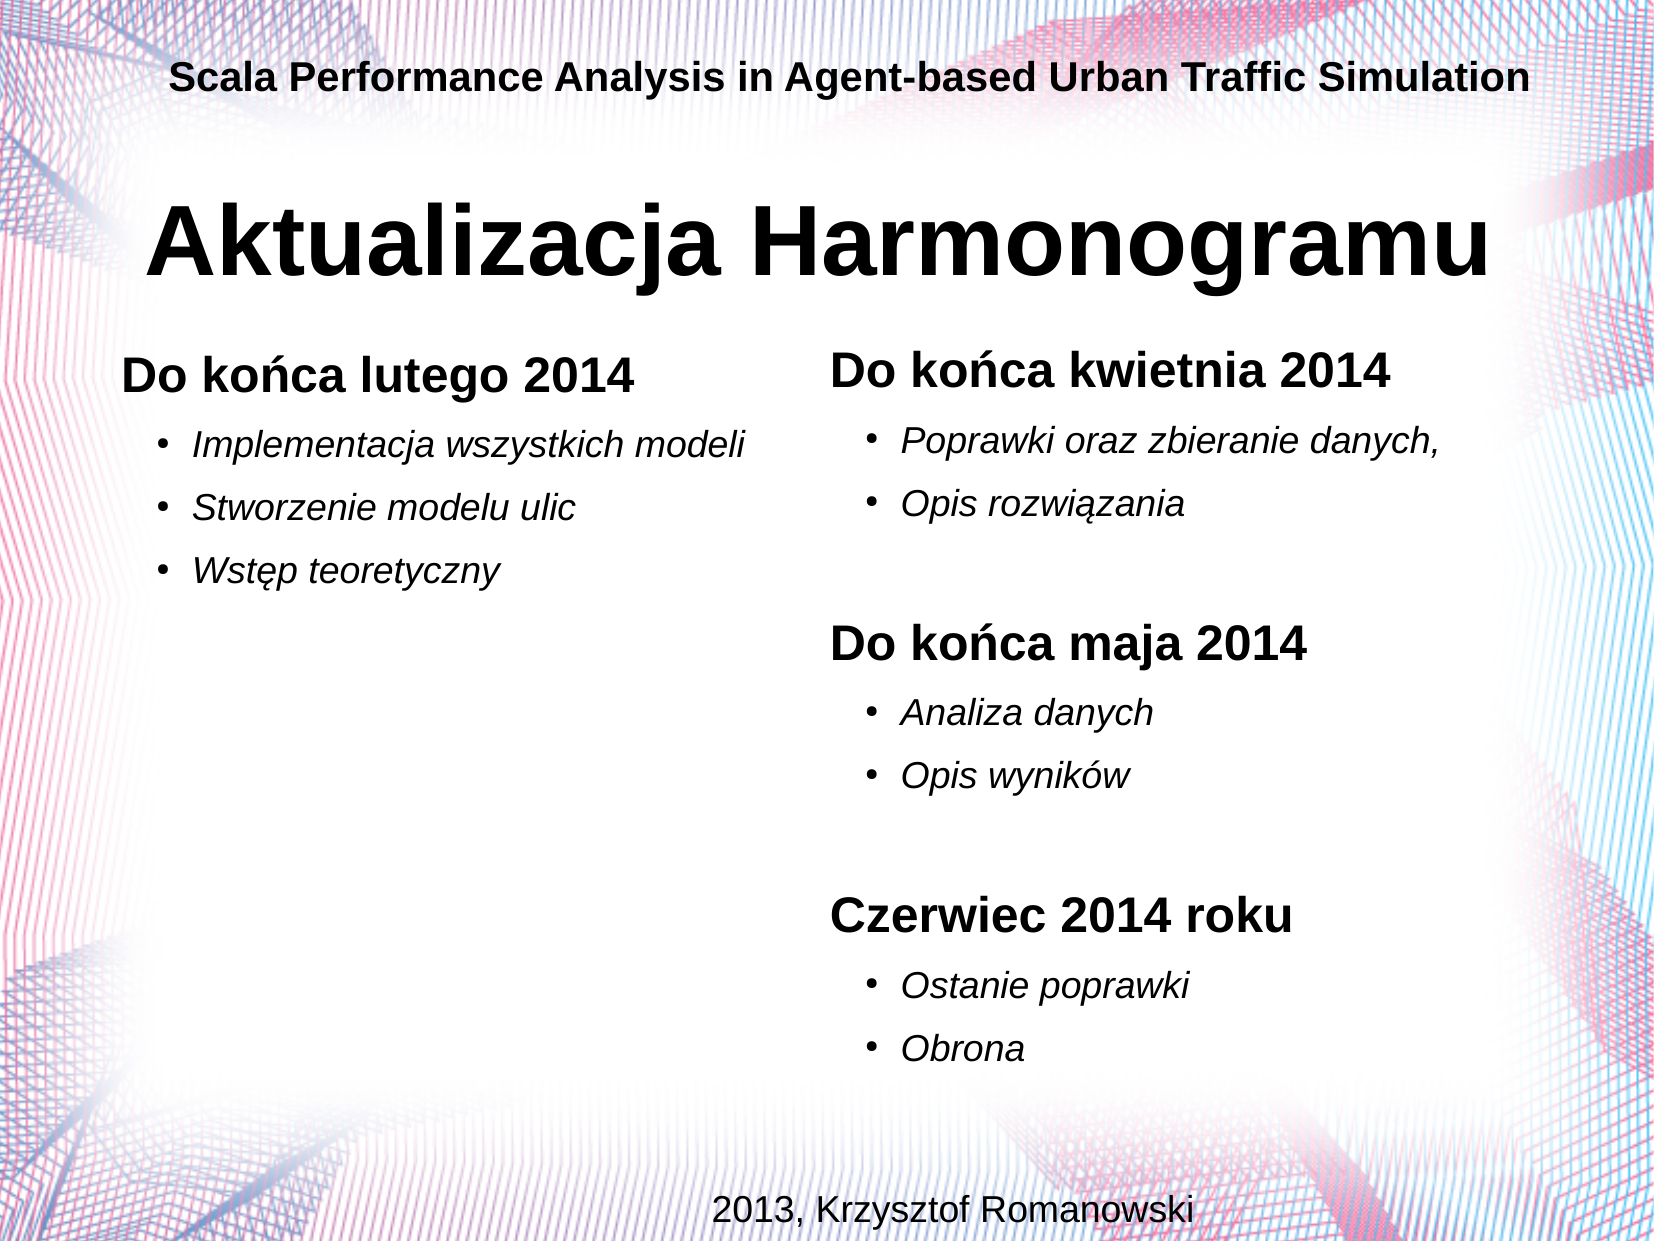

Scala Performance Analysis in Agent-based Urban Traffic Simulation
Aktualizacja Harmonogramu
Do końca kwietnia 2014
Poprawki oraz zbieranie danych,
Opis rozwiązania
Do końca maja 2014
Analiza danych
Opis wyników
Czerwiec 2014 roku
Ostanie poprawki
Obrona
Do końca lutego 2014
Implementacja wszystkich modeli
Stworzenie modelu ulic
Wstęp teoretyczny
2013, Krzysztof Romanowski